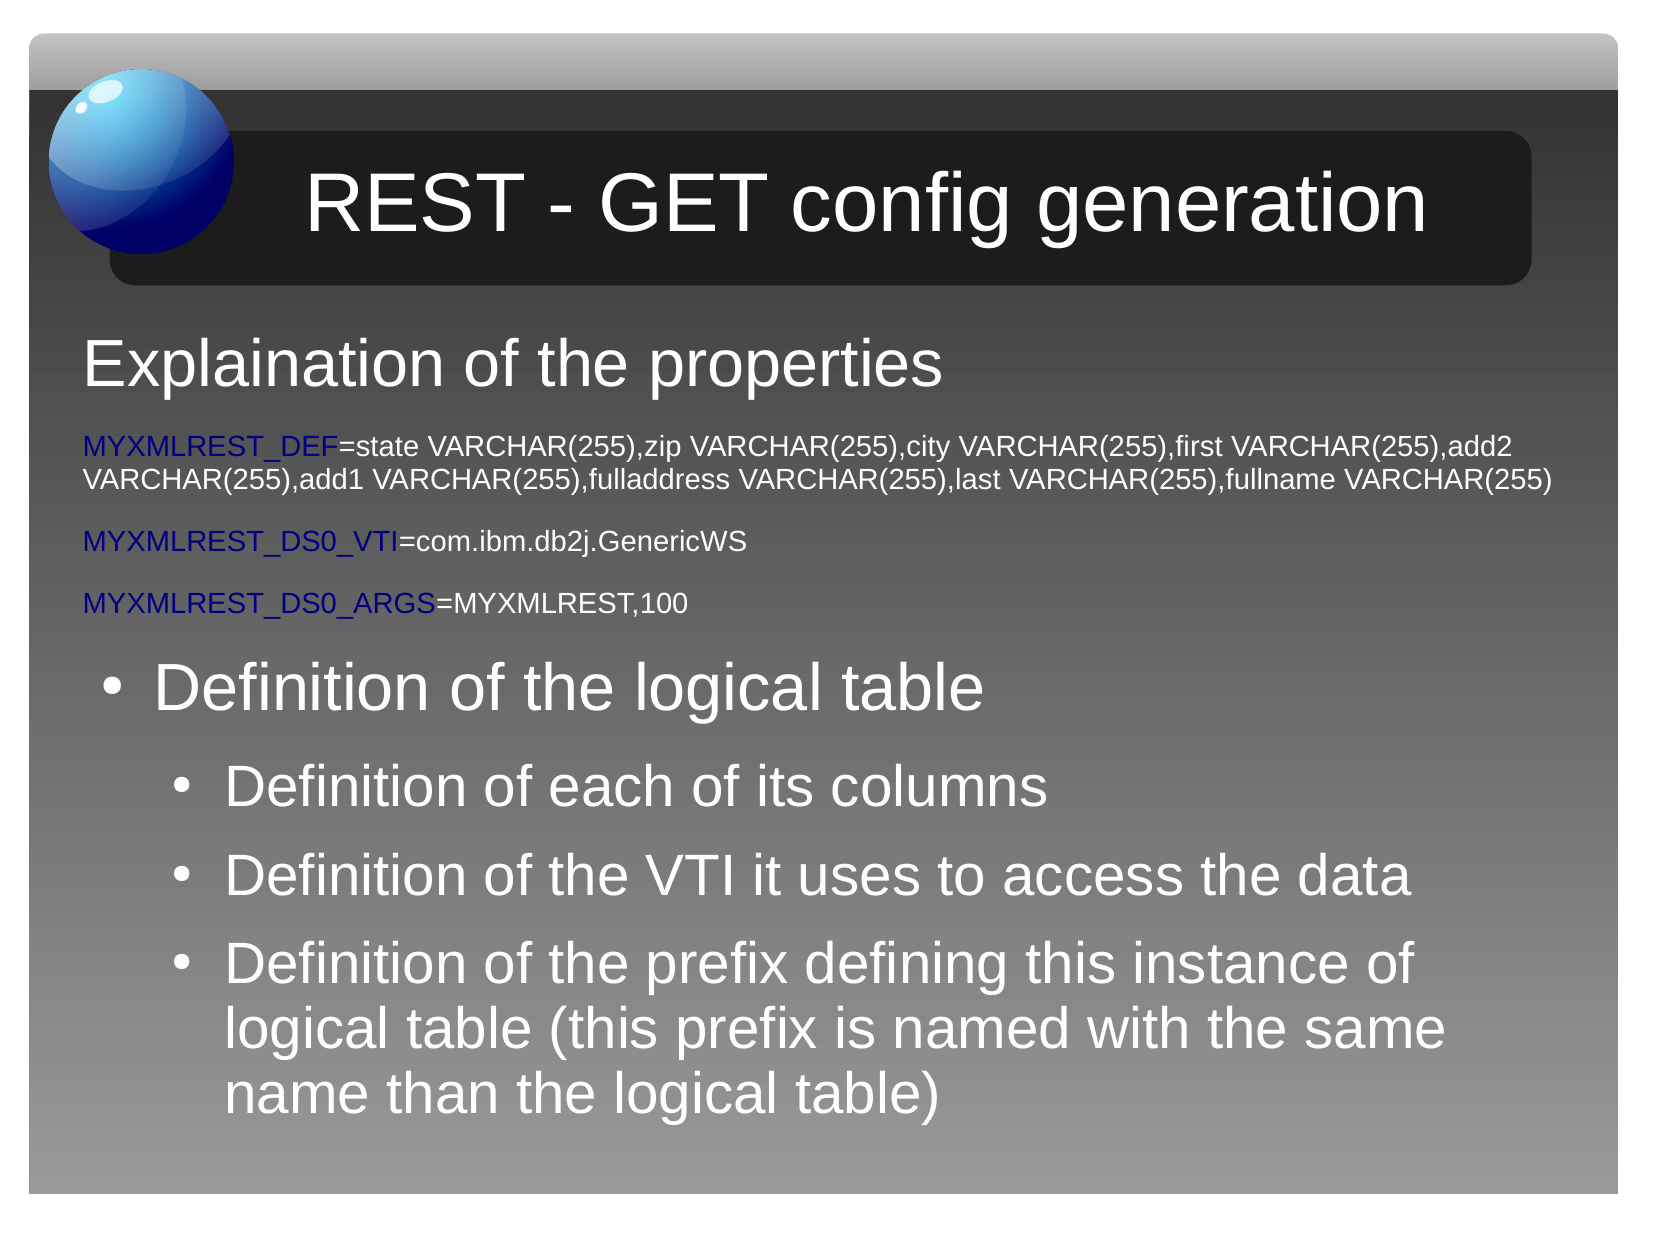

# REST - GET config generation
Explaination of the properties
MYXMLREST_DEF=state VARCHAR(255),zip VARCHAR(255),city VARCHAR(255),first VARCHAR(255),add2 VARCHAR(255),add1 VARCHAR(255),fulladdress VARCHAR(255),last VARCHAR(255),fullname VARCHAR(255)
MYXMLREST_DS0_VTI=com.ibm.db2j.GenericWS
MYXMLREST_DS0_ARGS=MYXMLREST,100
Definition of the logical table
Definition of each of its columns
Definition of the VTI it uses to access the data
Definition of the prefix defining this instance of logical table (this prefix is named with the same name than the logical table)